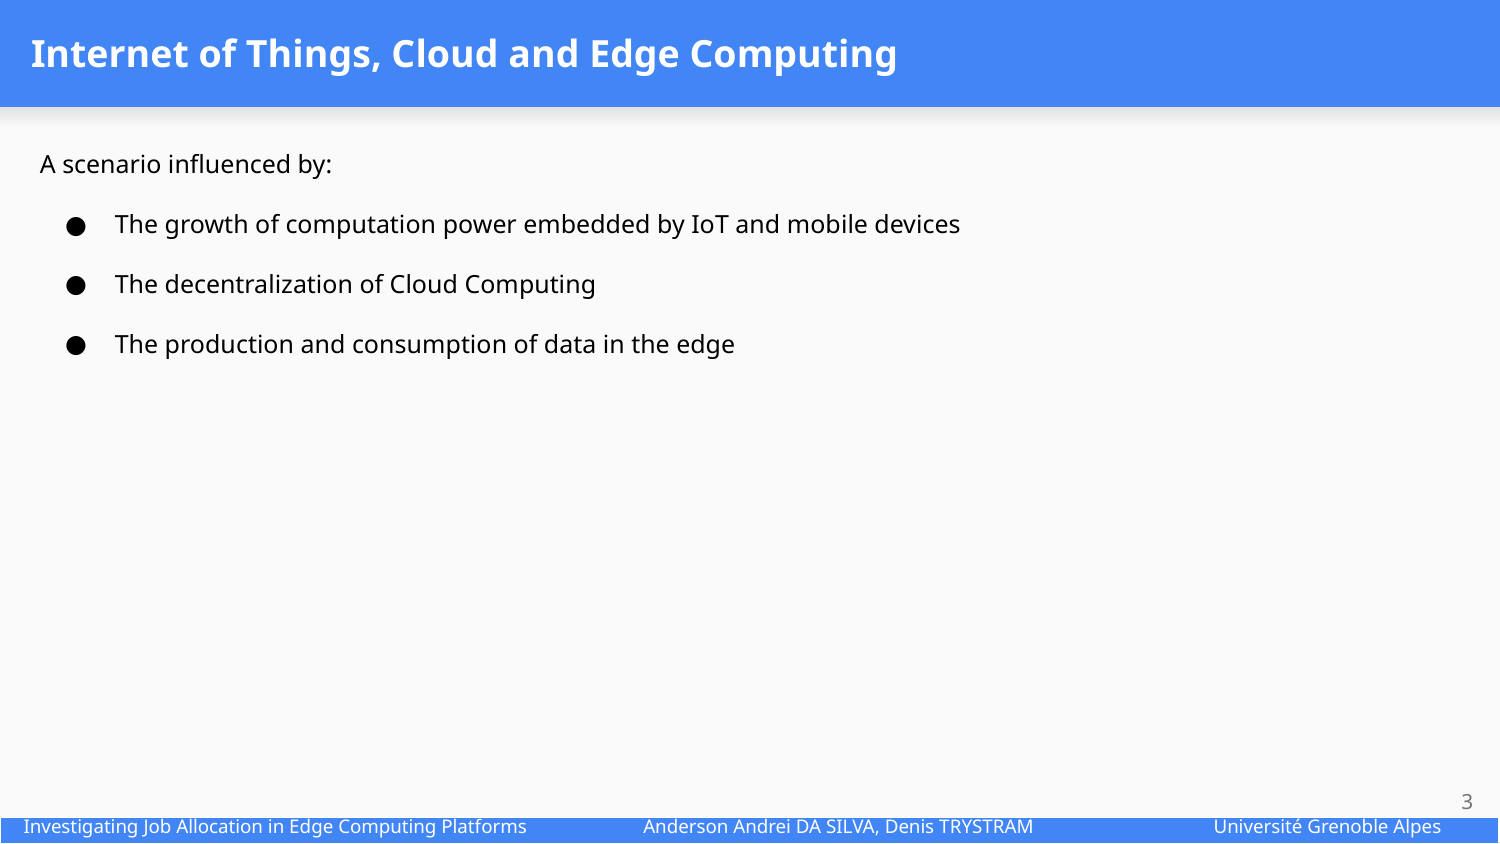

# Internet of Things, Cloud and Edge Computing
A scenario influenced by:
The growth of computation power embedded by IoT and mobile devices
The decentralization of Cloud Computing
The production and consumption of data in the edge
Investigating Job Allocation in Edge Computing Platforms
Anderson Andrei DA SILVA, Denis TRYSTRAM
Université Grenoble Alpes